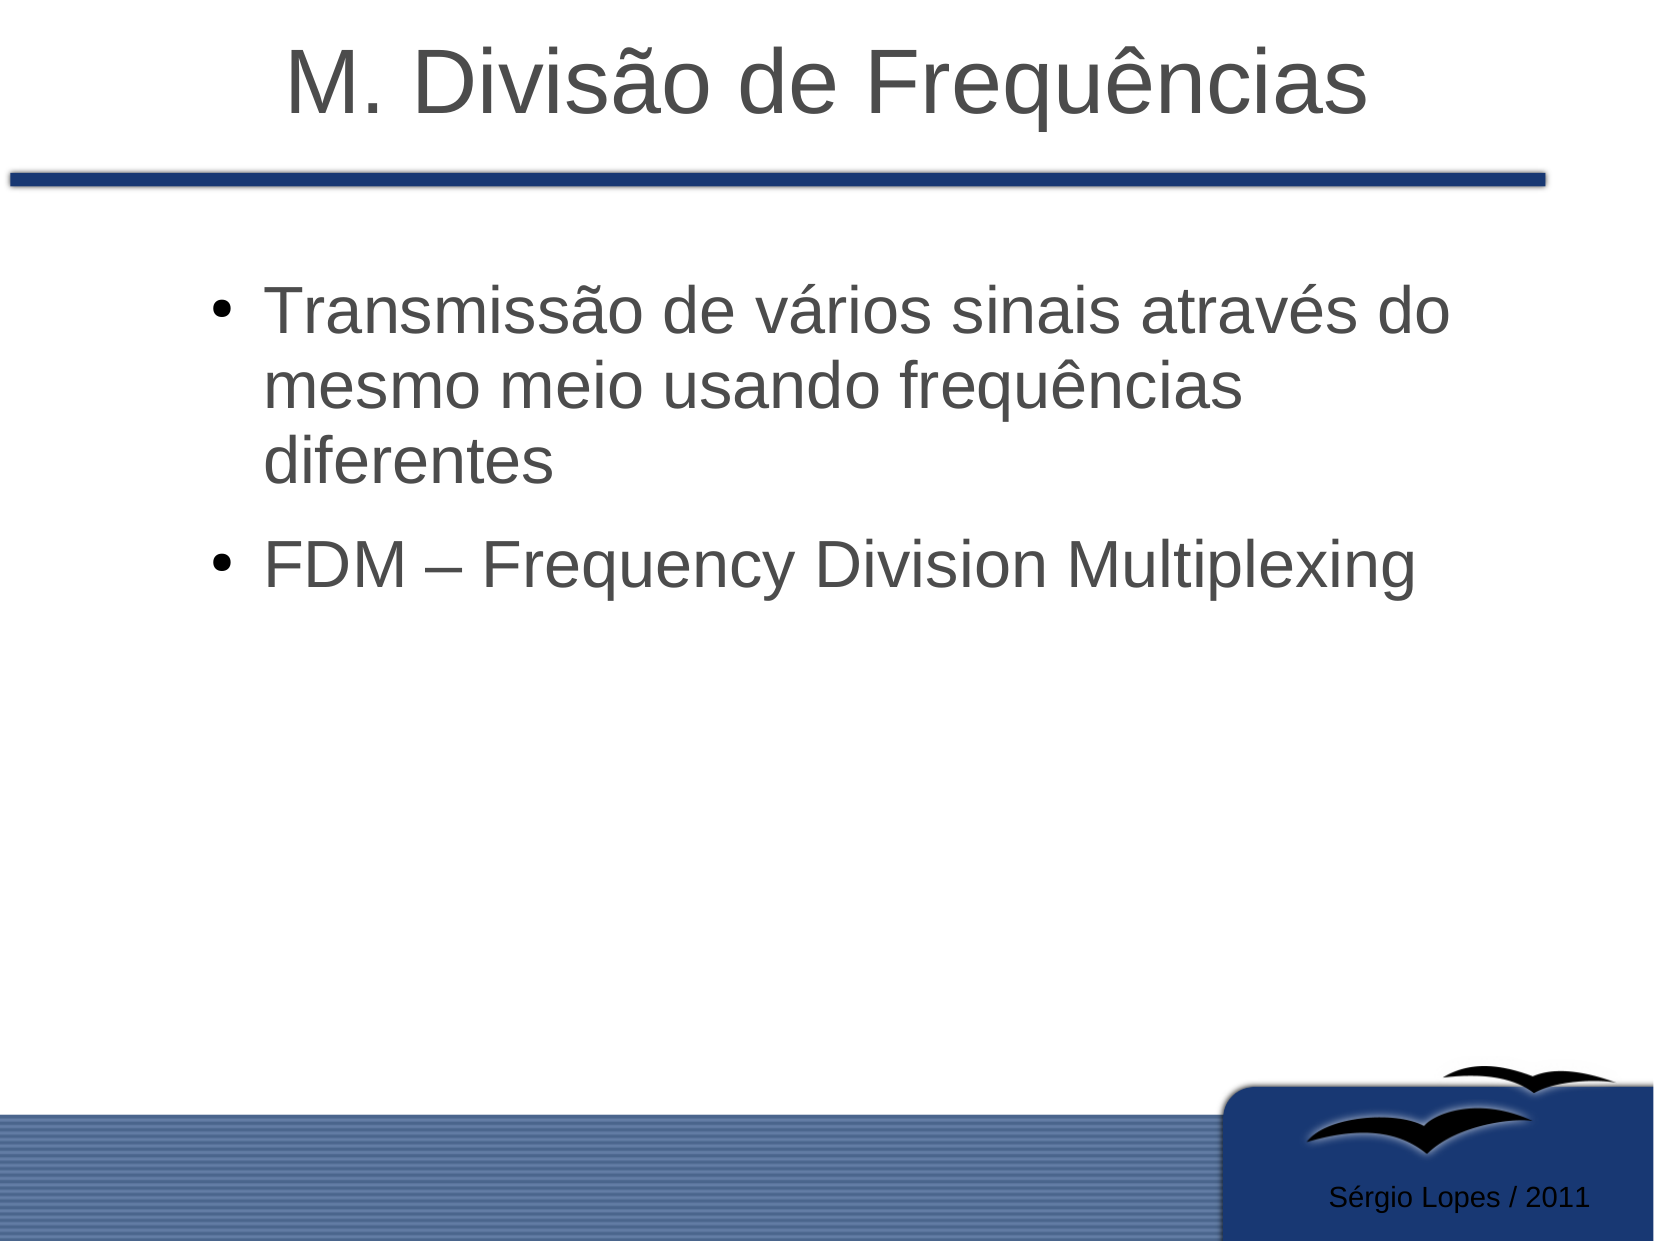

# M. Divisão de Frequências
Transmissão de vários sinais através do mesmo meio usando frequências diferentes
FDM – Frequency Division Multiplexing
Sérgio Lopes / 2011